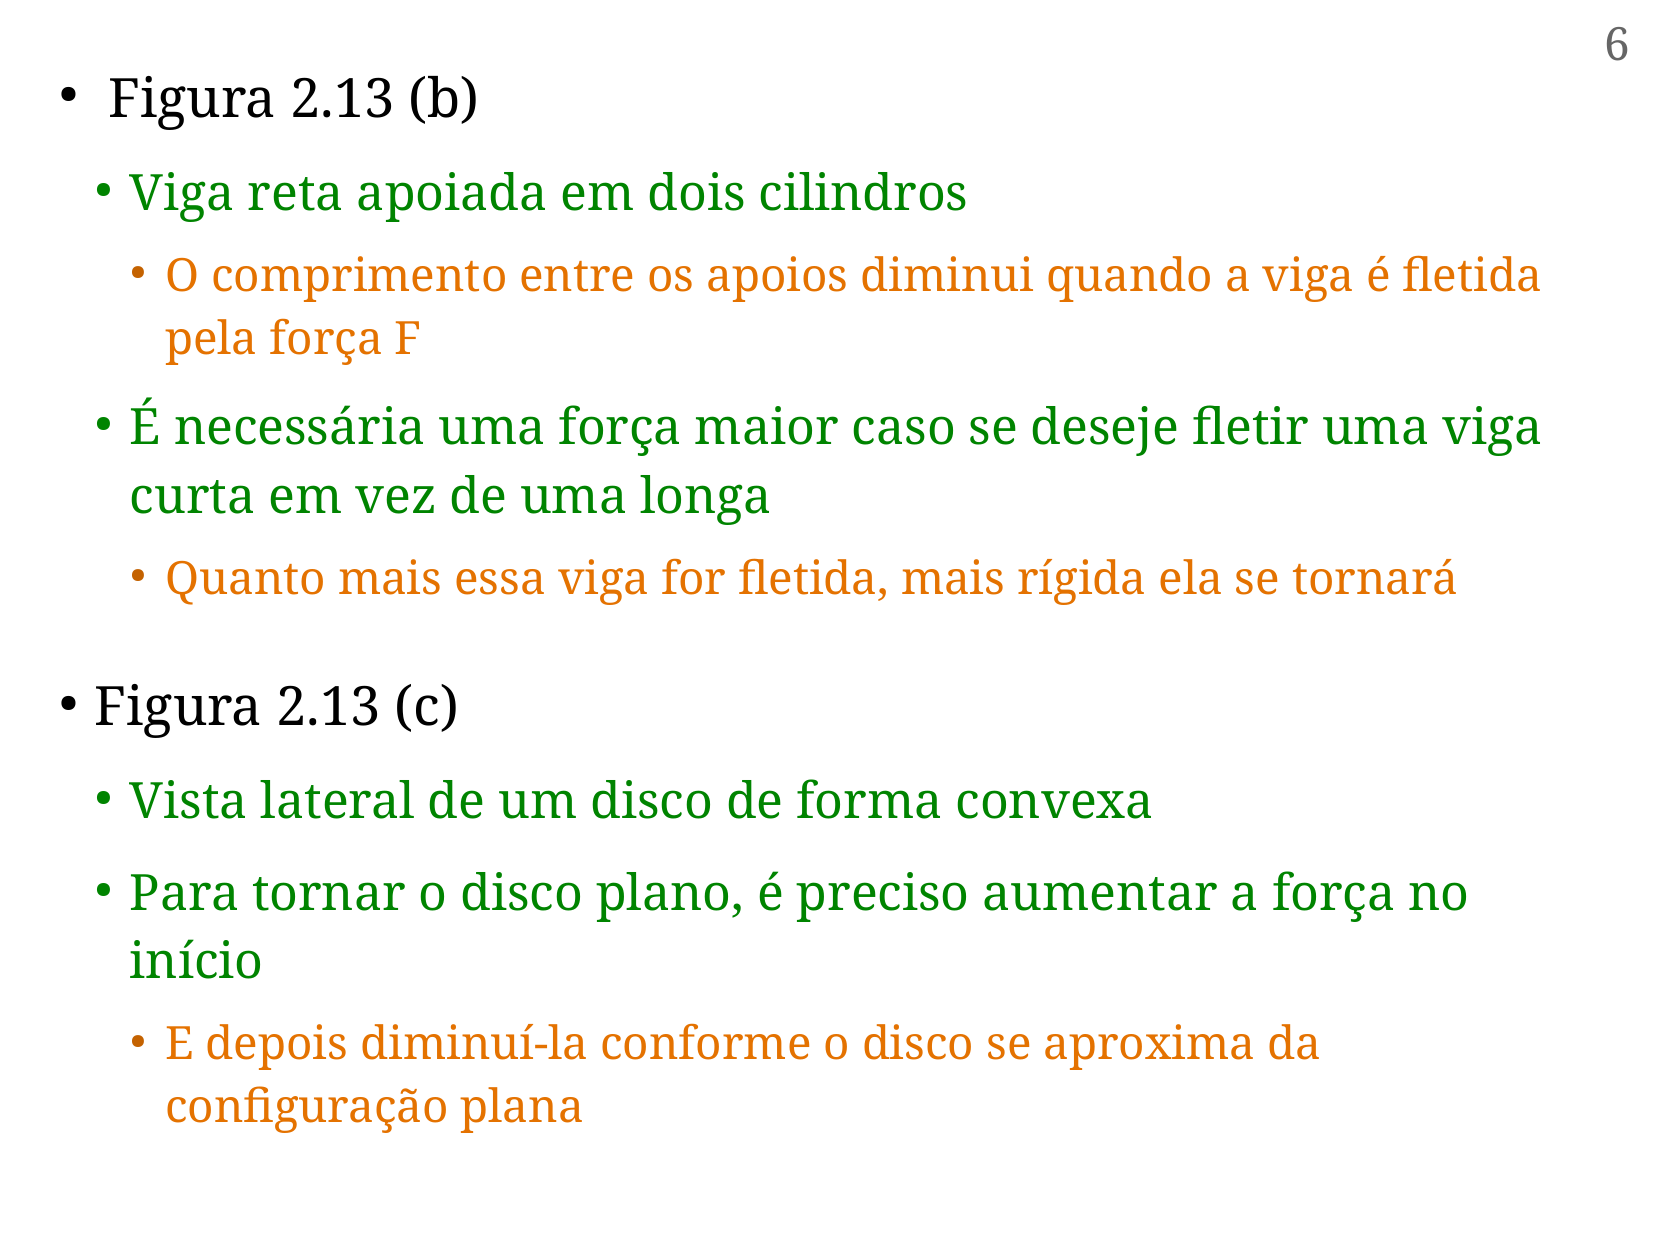

6
#
 Figura 2.13 (b)
Viga reta apoiada em dois cilindros
O comprimento entre os apoios diminui quando a viga é fletida pela força F
É necessária uma força maior caso se deseje fletir uma viga curta em vez de uma longa
Quanto mais essa viga for fletida, mais rígida ela se tornará
Figura 2.13 (c)
Vista lateral de um disco de forma convexa
Para tornar o disco plano, é preciso aumentar a força no início
E depois diminuí-la conforme o disco se aproxima da configuração plana